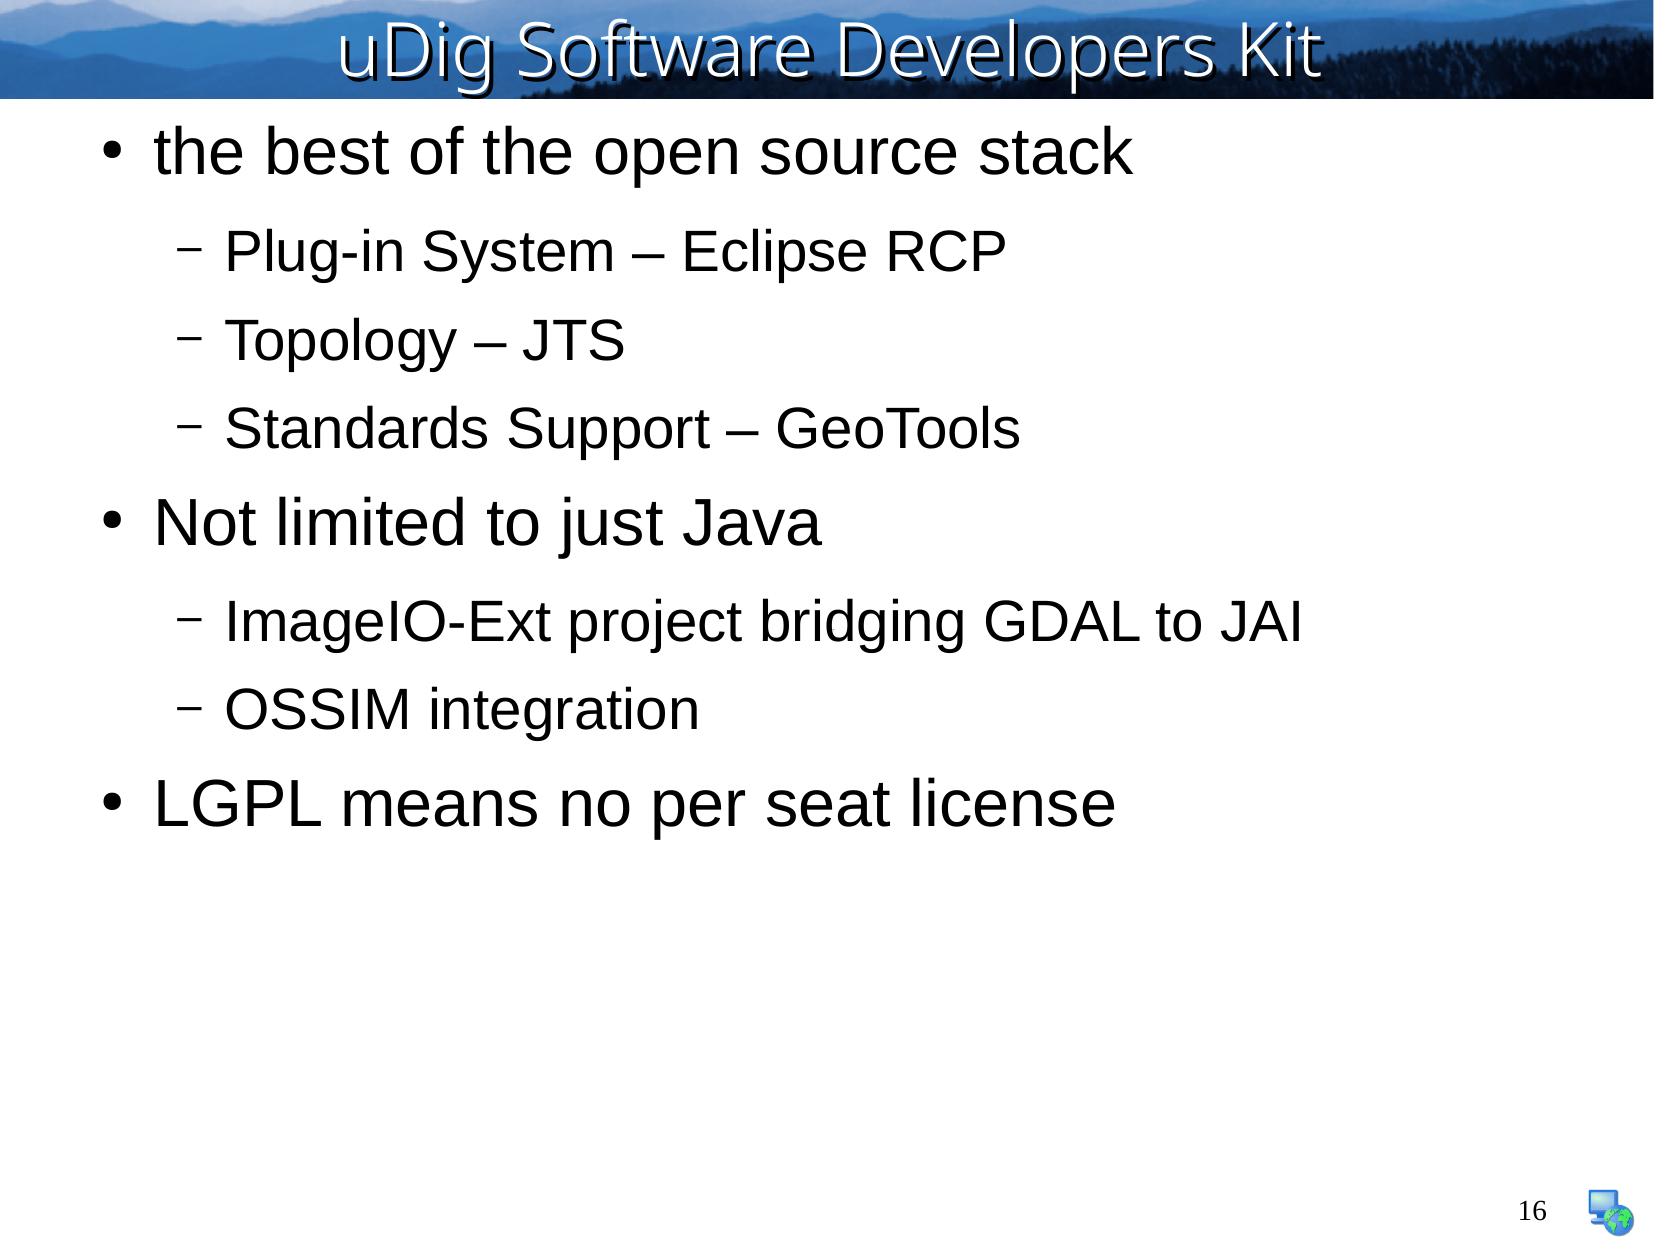

# uDig Software Developers Kit
the best of the open source stack
Plug-in System – Eclipse RCP
Topology – JTS
Standards Support – GeoTools
Not limited to just Java
ImageIO-Ext project bridging GDAL to JAI
OSSIM integration
LGPL means no per seat license
16